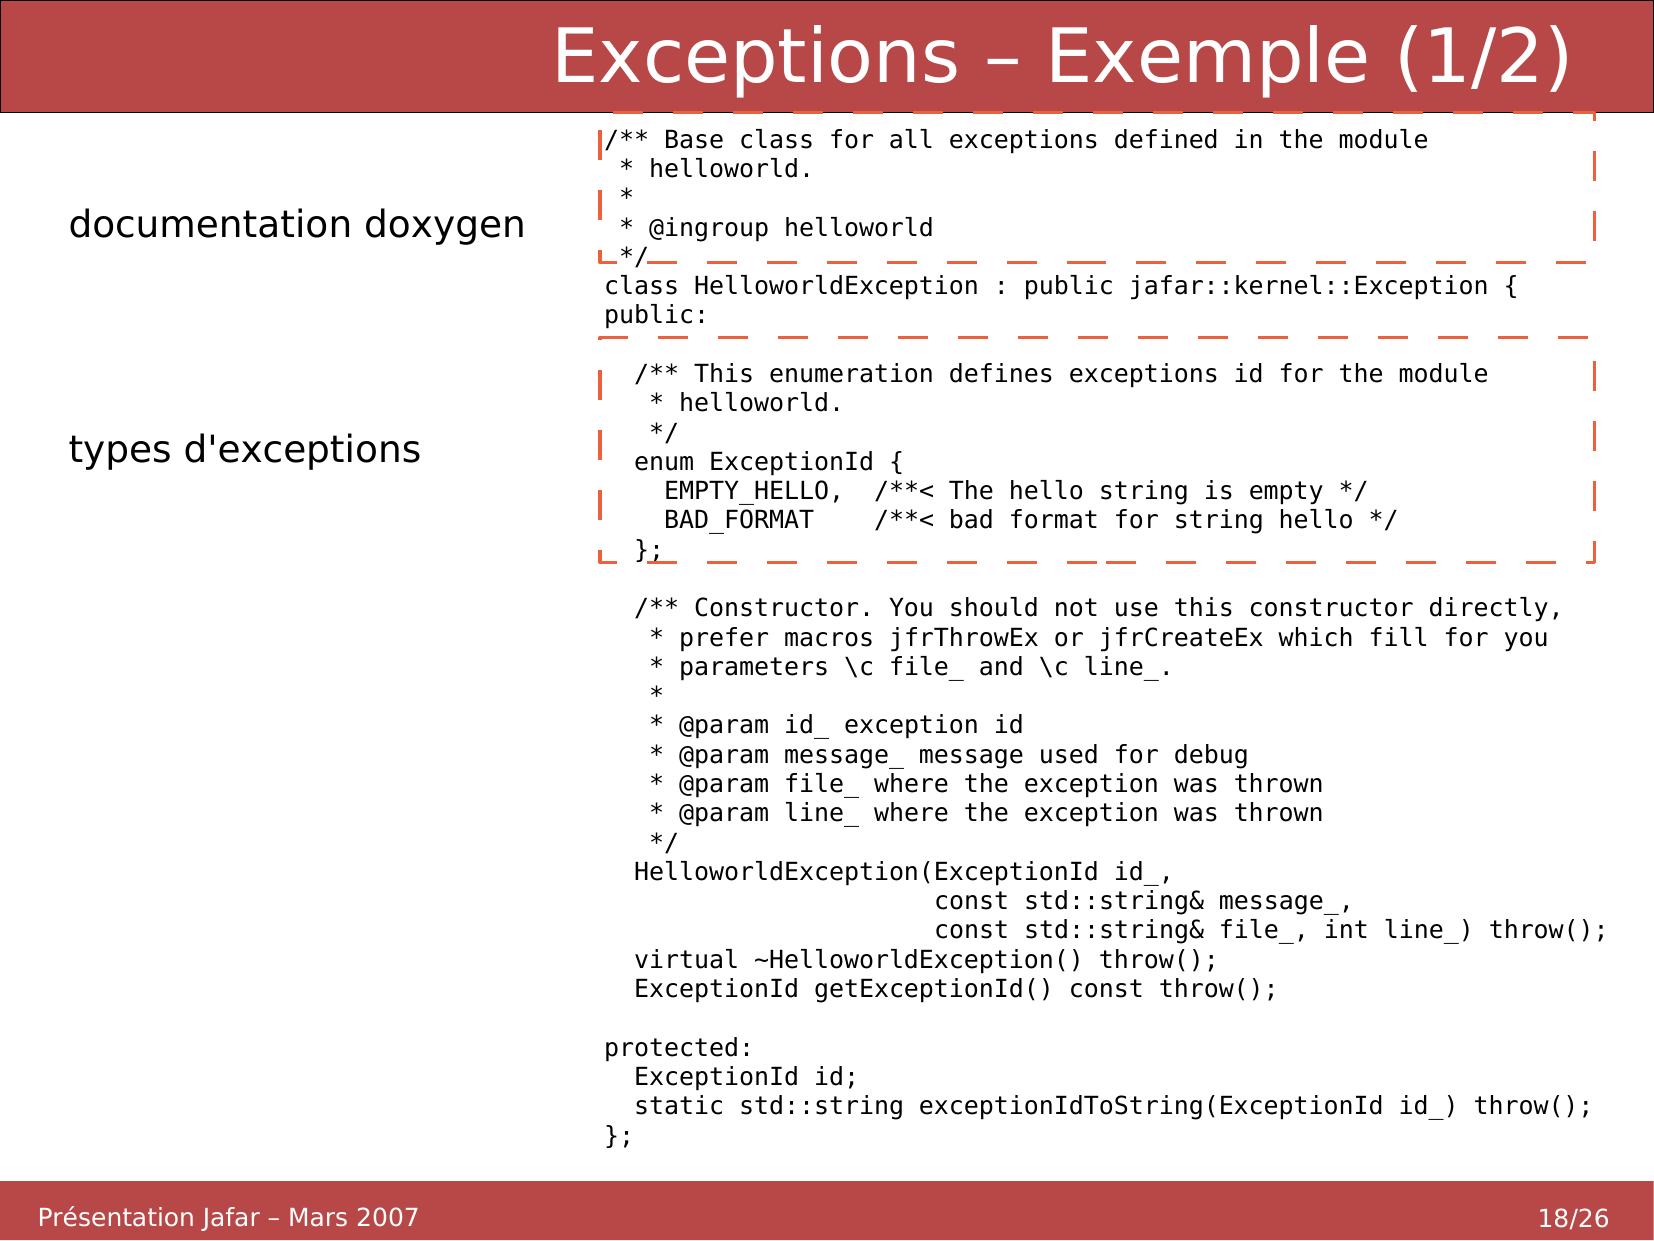

# Exceptions – Exemple (1/2)
documentation doxygen
 /** Base class for all exceptions defined in the module
 * helloworld.
 *
 * @ingroup helloworld
 */
 class HelloworldException : public jafar::kernel::Exception {
 public:
 /** This enumeration defines exceptions id for the module
 * helloworld.
 */
 enum ExceptionId {
 EMPTY_HELLO, /**< The hello string is empty */
 BAD_FORMAT /**< bad format for string hello */
 };
 /** Constructor. You should not use this constructor directly,
 * prefer macros jfrThrowEx or jfrCreateEx which fill for you
 * parameters \c file_ and \c line_.
 *
 * @param id_ exception id
 * @param message_ message used for debug
 * @param file_ where the exception was thrown
 * @param line_ where the exception was thrown
 */
 HelloworldException(ExceptionId id_,
 const std::string& message_,
 const std::string& file_, int line_) throw();
 virtual ~HelloworldException() throw();
 ExceptionId getExceptionId() const throw();
 protected:
 ExceptionId id;
 static std::string exceptionIdToString(ExceptionId id_) throw();
 };
types d'exceptions